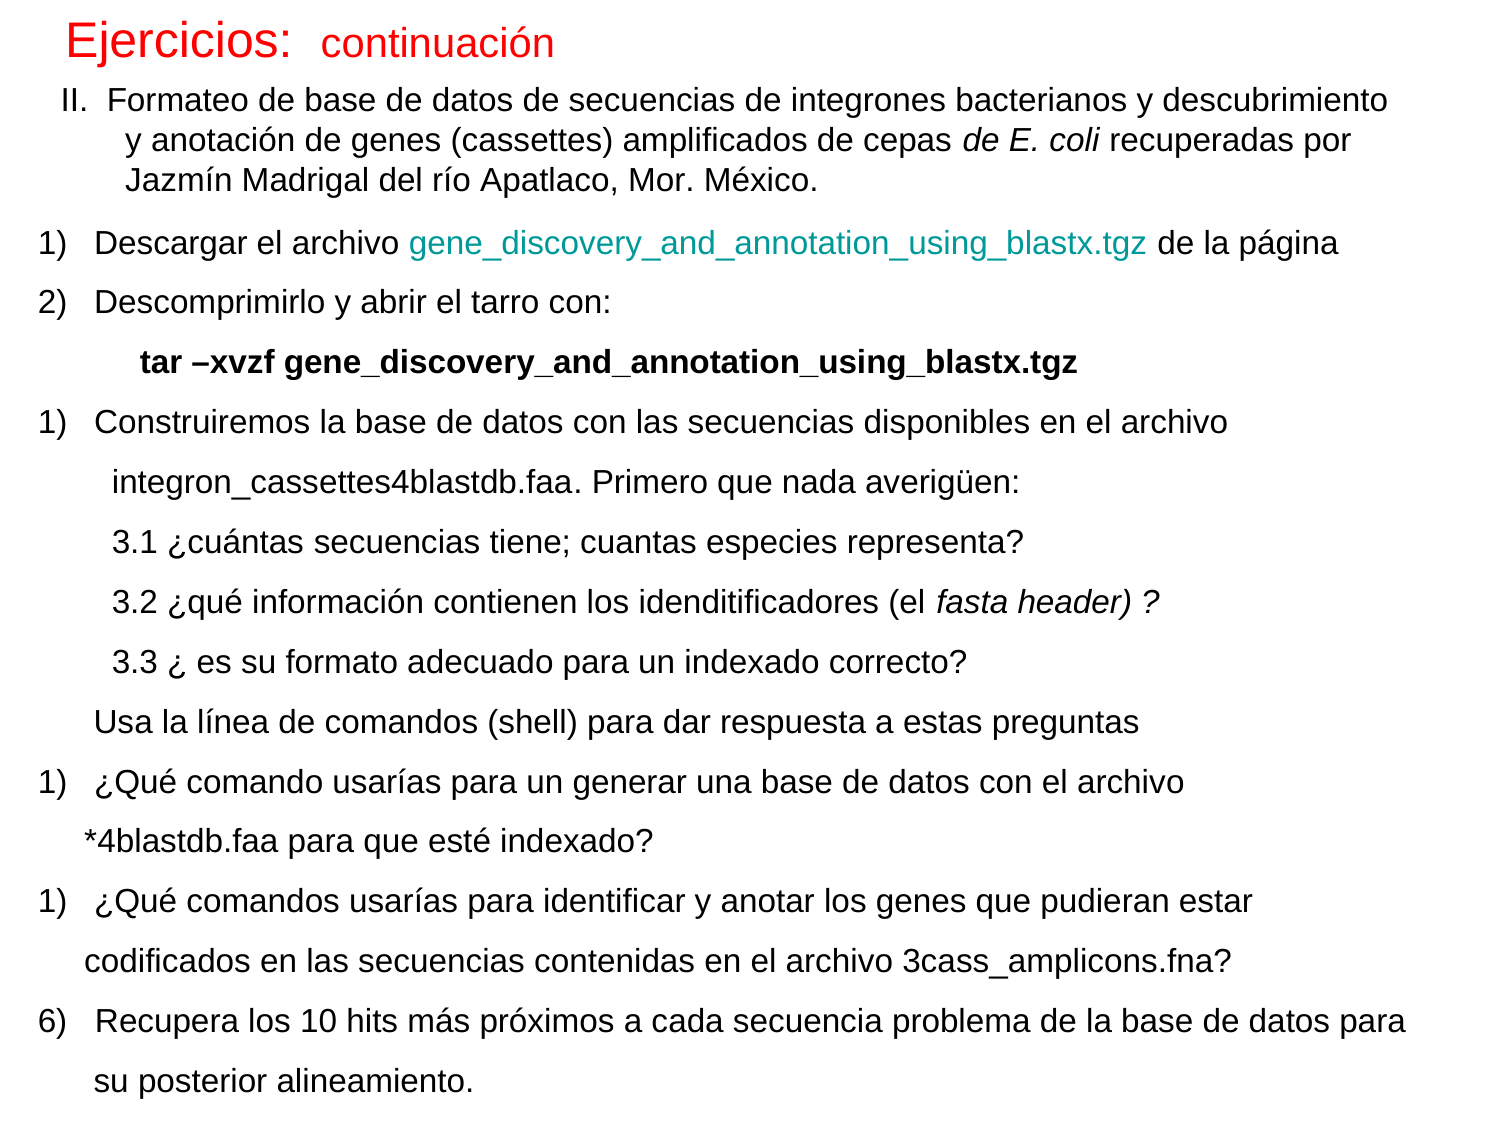

Ejercicios: continuación
II. Formateo de base de datos de secuencias de integrones bacterianos y descubrimiento
 y anotación de genes (cassettes) amplificados de cepas de E. coli recuperadas por
 Jazmín Madrigal del río Apatlaco, Mor. México.
Descargar el archivo gene_discovery_and_annotation_using_blastx.tgz de la página
Descomprimirlo y abrir el tarro con:
 tar –xvzf gene_discovery_and_annotation_using_blastx.tgz
Construiremos la base de datos con las secuencias disponibles en el archivo
 integron_cassettes4blastdb.faa. Primero que nada averigüen:
 3.1 ¿cuántas secuencias tiene; cuantas especies representa?
 3.2 ¿qué información contienen los idenditificadores (el fasta header) ?
 3.3 ¿ es su formato adecuado para un indexado correcto?
 Usa la línea de comandos (shell) para dar respuesta a estas preguntas
¿Qué comando usarías para un generar una base de datos con el archivo
 *4blastdb.faa para que esté indexado?
¿Qué comandos usarías para identificar y anotar los genes que pudieran estar
 codificados en las secuencias contenidas en el archivo 3cass_amplicons.fna?
6) Recupera los 10 hits más próximos a cada secuencia problema de la base de datos para
 su posterior alineamiento.